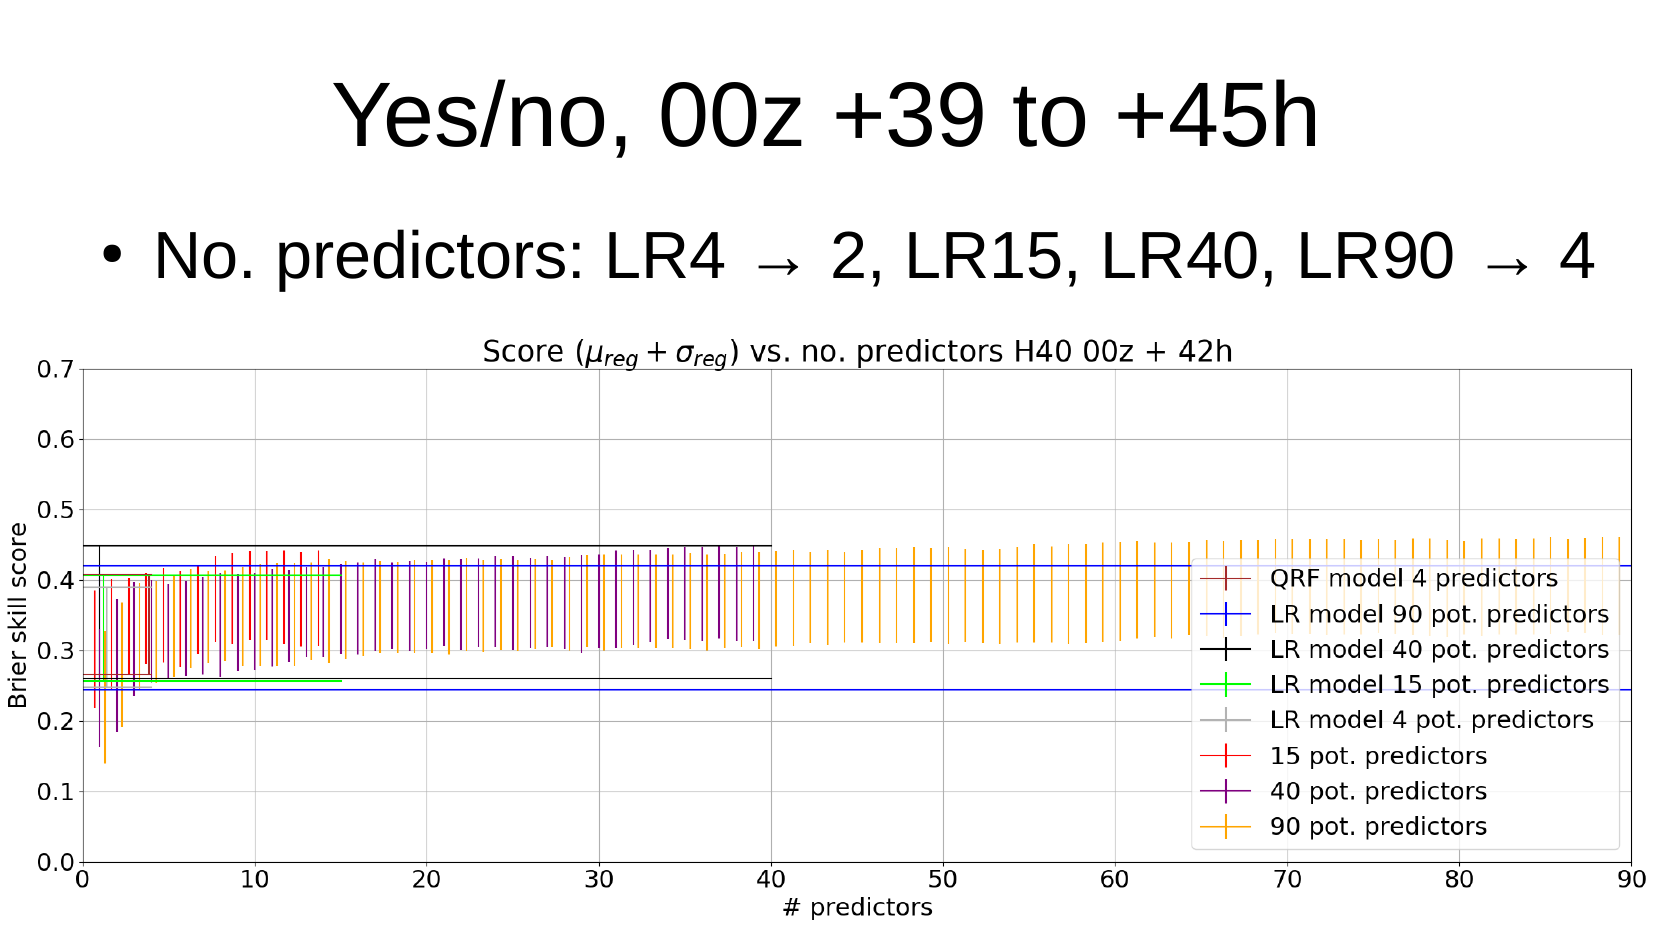

# Yes/no, 00z +39 to +45h
No. predictors: LR4 → 2, LR15, LR40, LR90 → 4